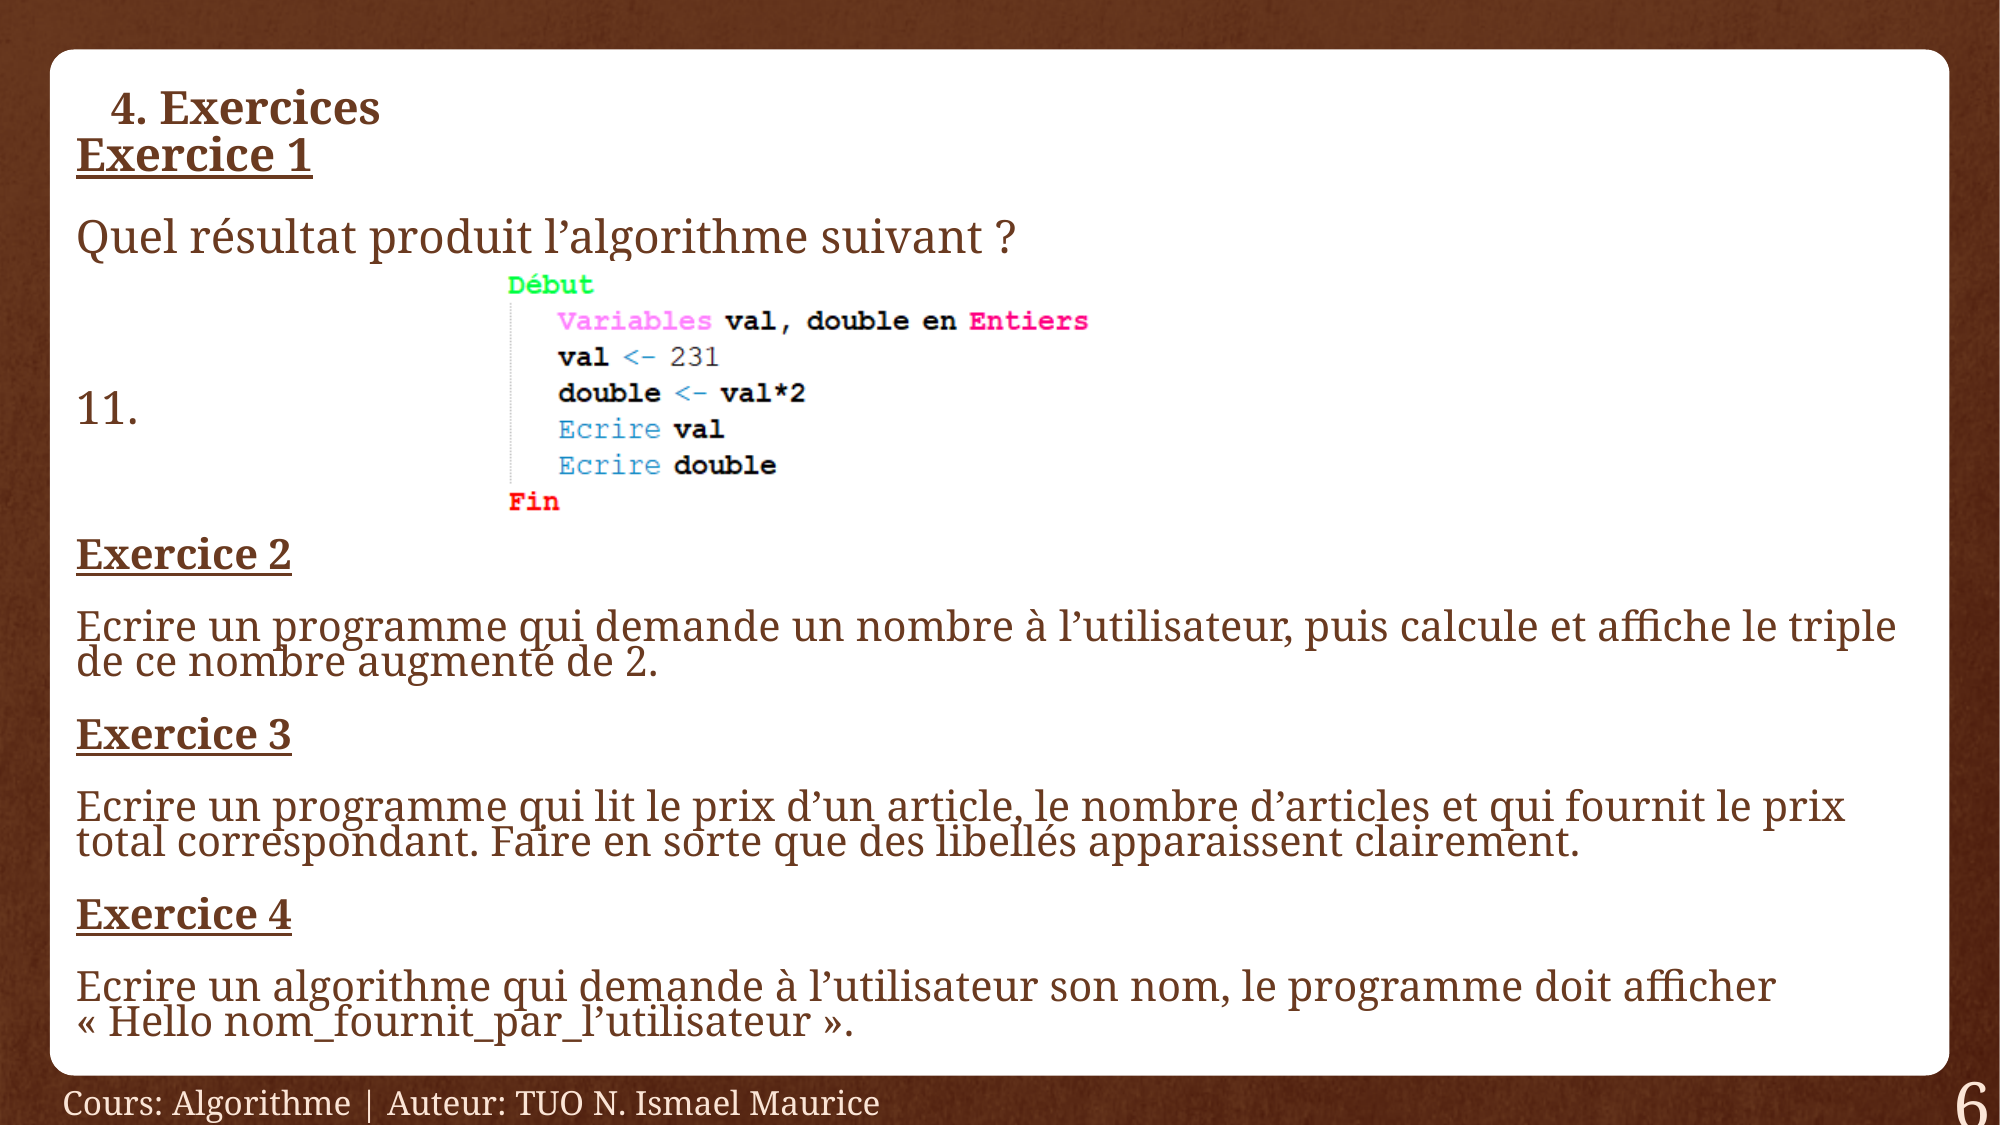

4. Exercices
# Exercice 1
Quel résultat produit l’algorithme suivant ?
Exercice 2
Ecrire un programme qui demande un nombre à l’utilisateur, puis calcule et affiche le triple de ce nombre augmenté de 2.
Exercice 3
Ecrire un programme qui lit le prix d’un article, le nombre d’articles et qui fournit le prix total correspondant. Faire en sorte que des libellés apparaissent clairement.
Exercice 4
Ecrire un algorithme qui demande à l’utilisateur son nom, le programme doit afficher « Hello nom_fournit_par_l’utilisateur ».
Cours: Algorithme | Auteur: TUO N. Ismael Maurice